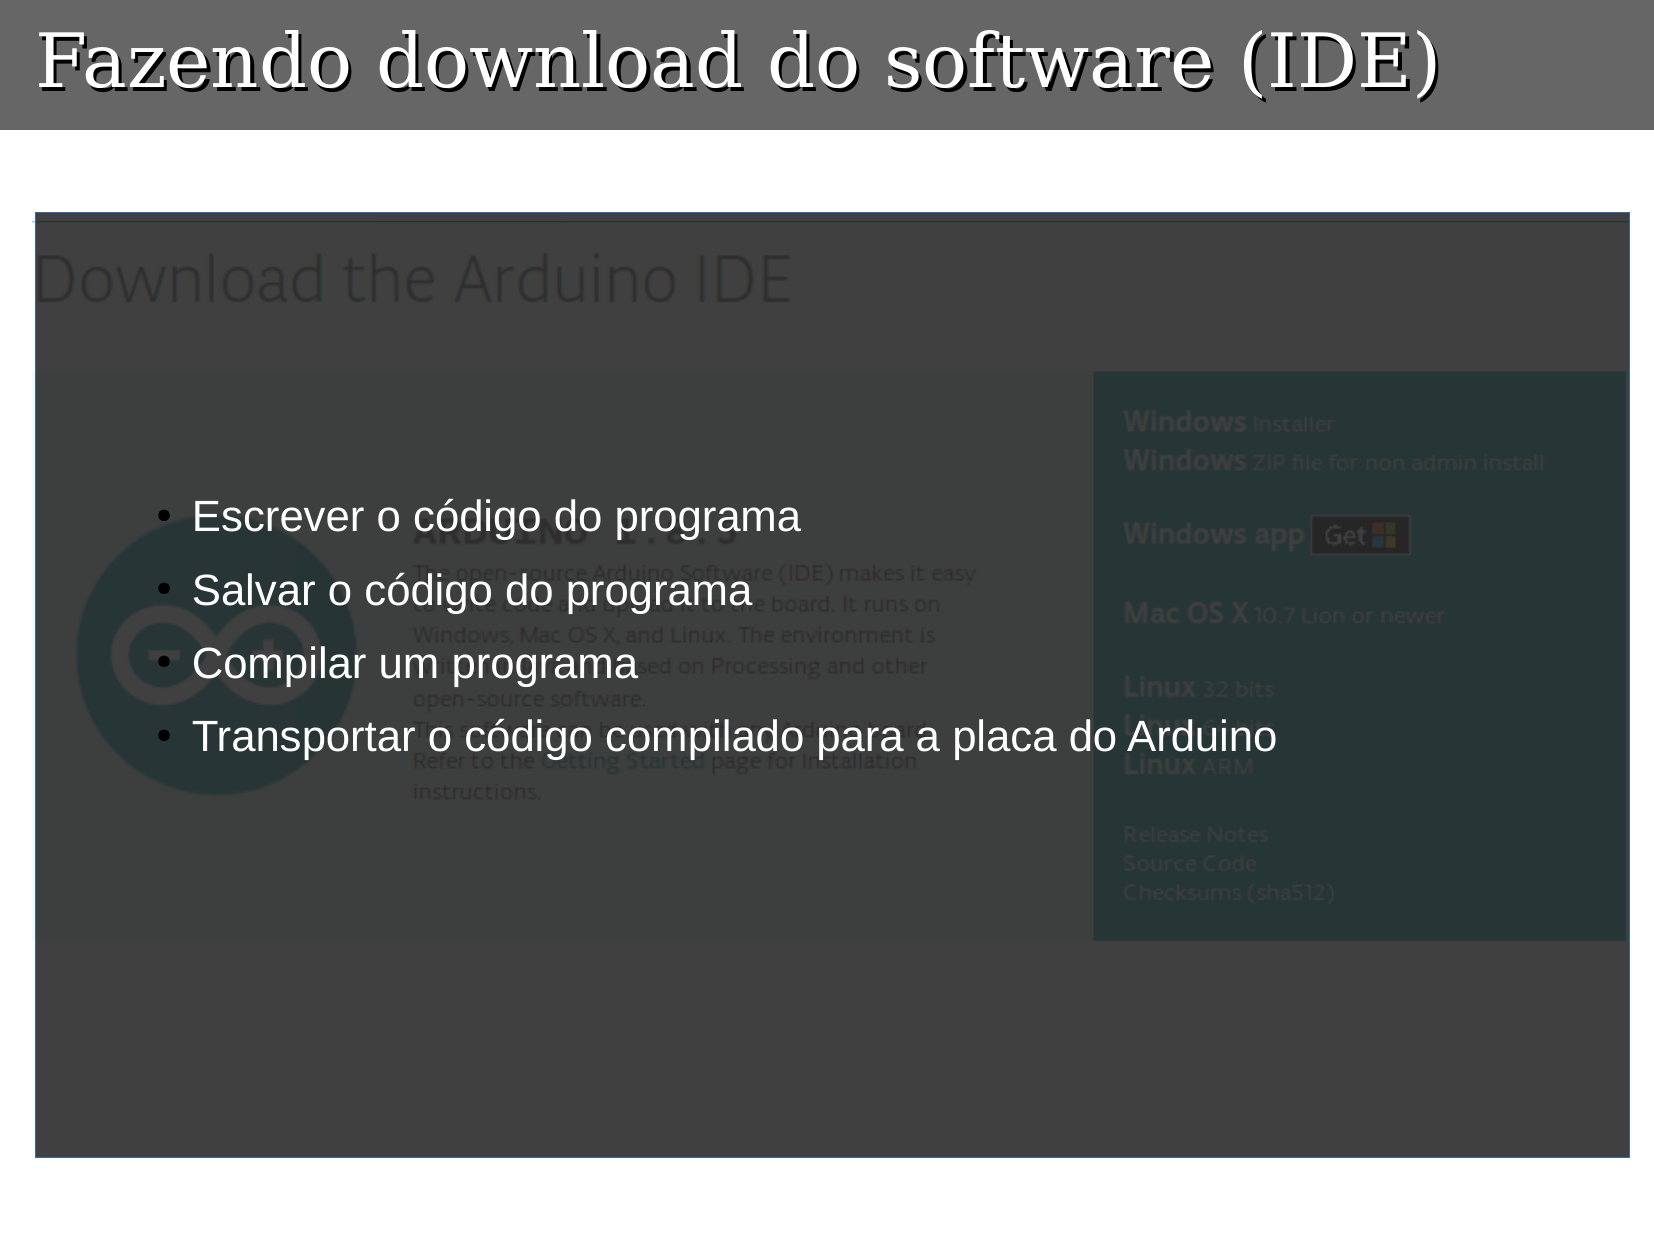

# Fazendo download do software (IDE)
Escrever o código do programa
Salvar o código do programa
Compilar um programa
Transportar o código compilado para a placa do Arduino